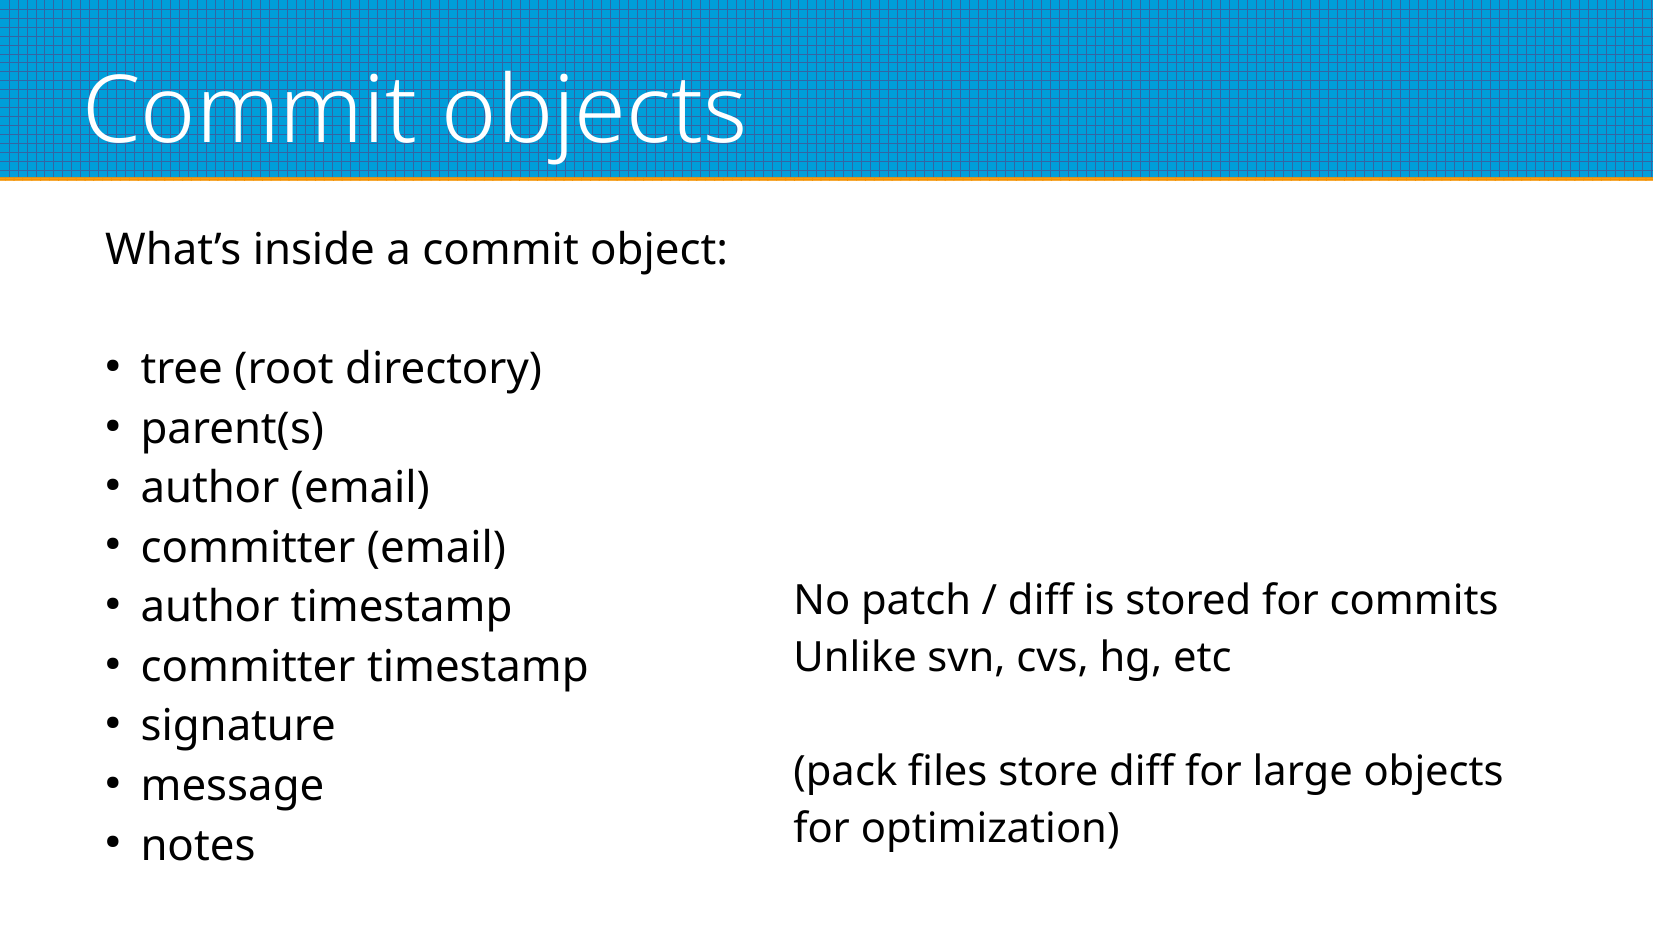

# Commit objects
What’s inside a commit object:
tree (root directory)
parent(s)
author (email)
committer (email)
author timestamp
committer timestamp
signature
message
notes
No patch / diff is stored for commits
Unlike svn, cvs, hg, etc
(pack files store diff for large objects for optimization)